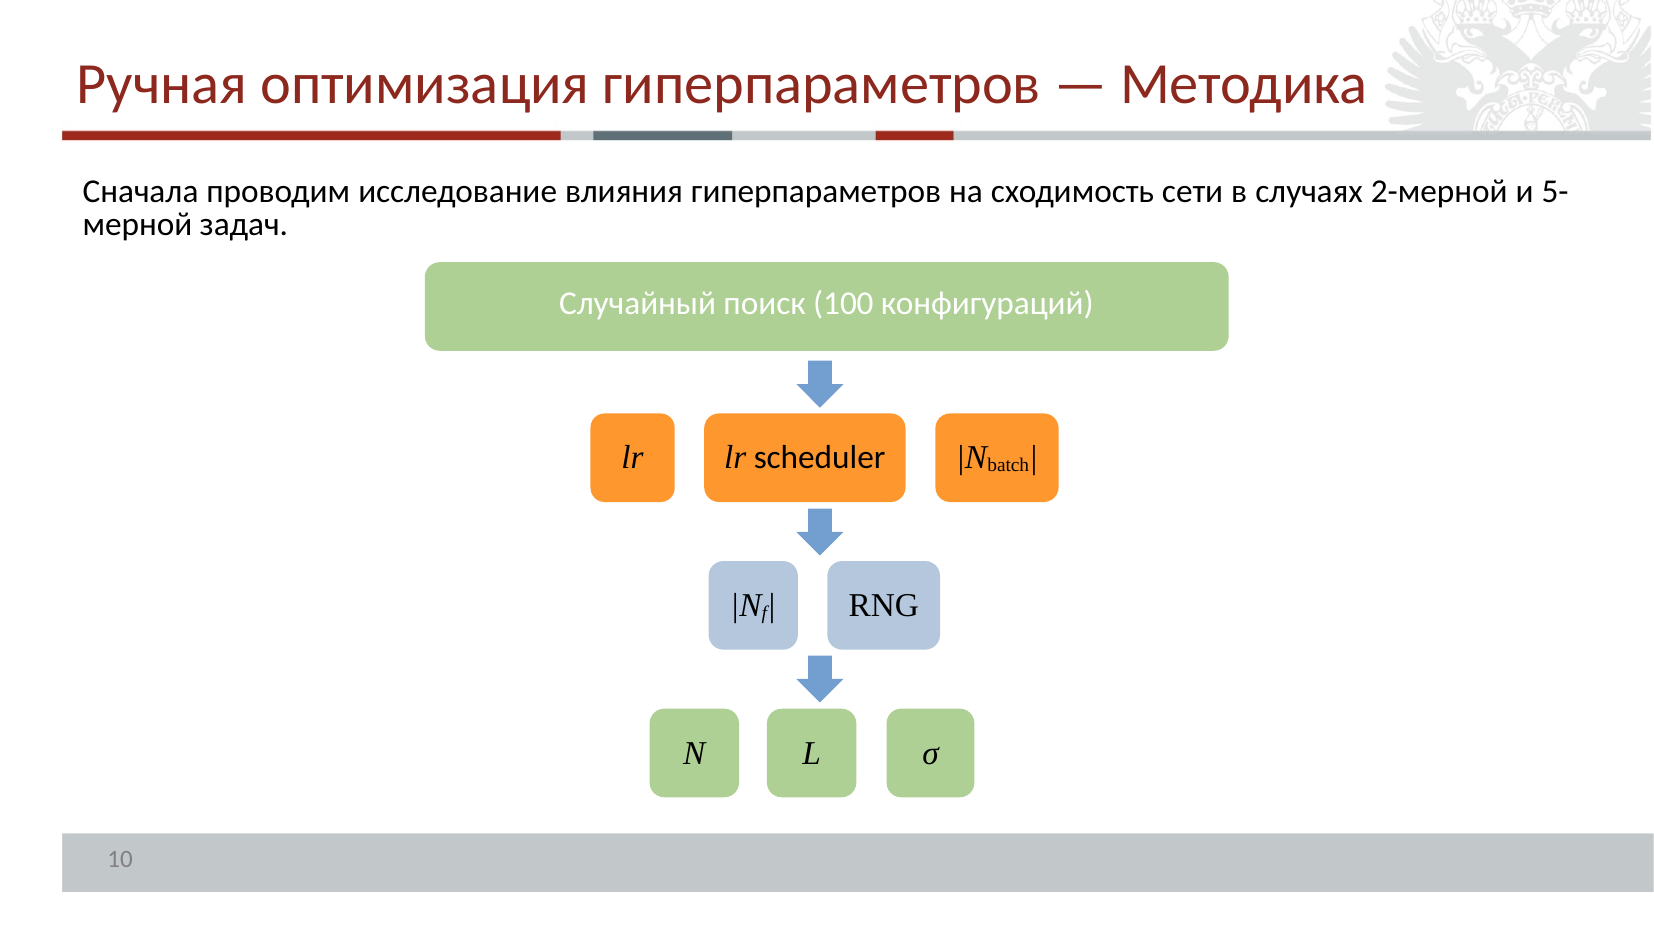

# Ручная оптимизация гиперпараметров — Методика
Сначала проводим исследование влияния гиперпараметров на сходимость сети в случаях 2-мерной и 5-мерной задач.
Случайный поиск (100 конфигураций)
lr
lr scheduler
|Nbatch|
|Nf|
RNG
N
L
σ
10